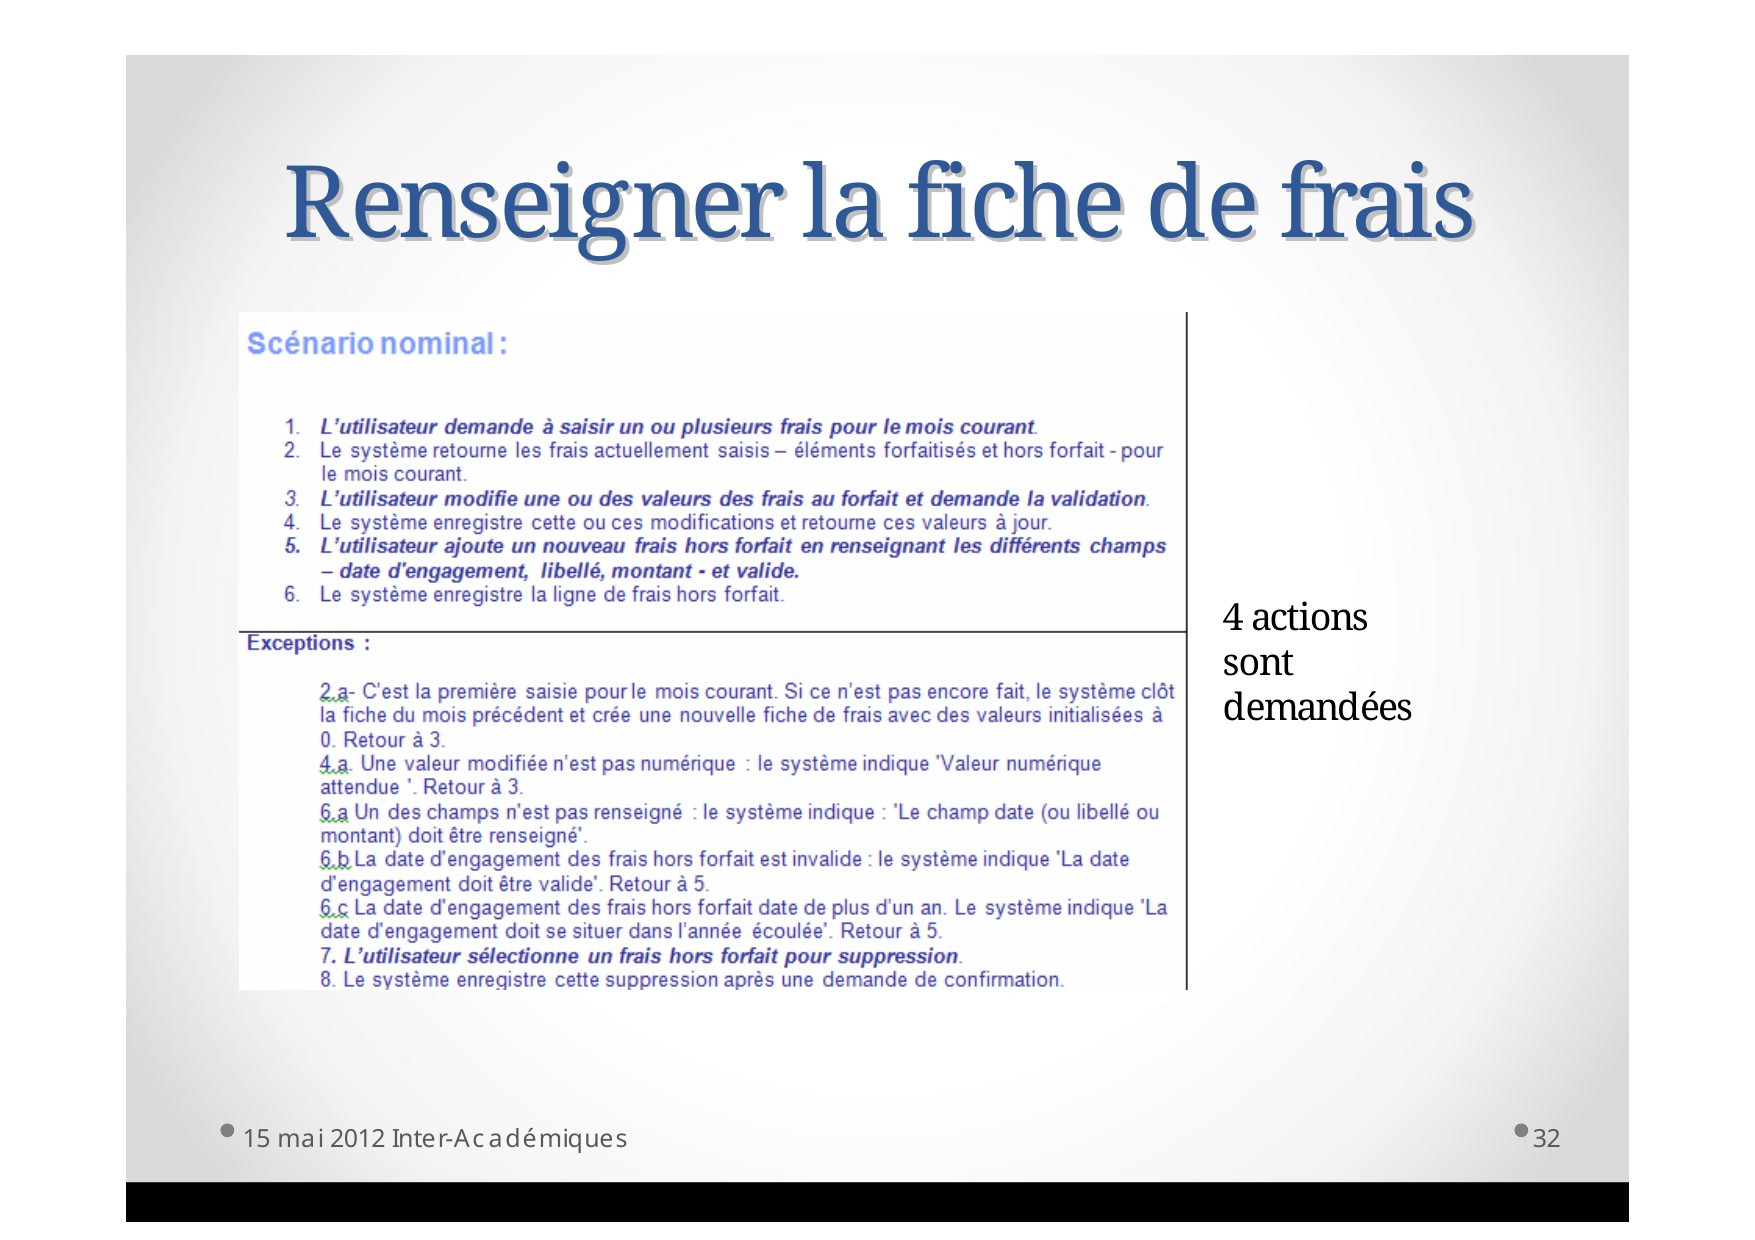

R
e
n
s
e
i
g
n
e
r
l
a
f
i
c
h
e
d
e
f
r
a
i
s
R
e
n
s
e
i
g
n
e
r
l
a
f
i
c
h
e
d
e
f
r
a
i
s
4
a
c
t
i
o
n
s
s
o
n
t
d
e
m
a
n
d
é
e
s
1
5
m
a
i
2
0
1
2
I
n
t
e
r
-
A
c
a
d
é
m
i
q
u
e
s
3
2